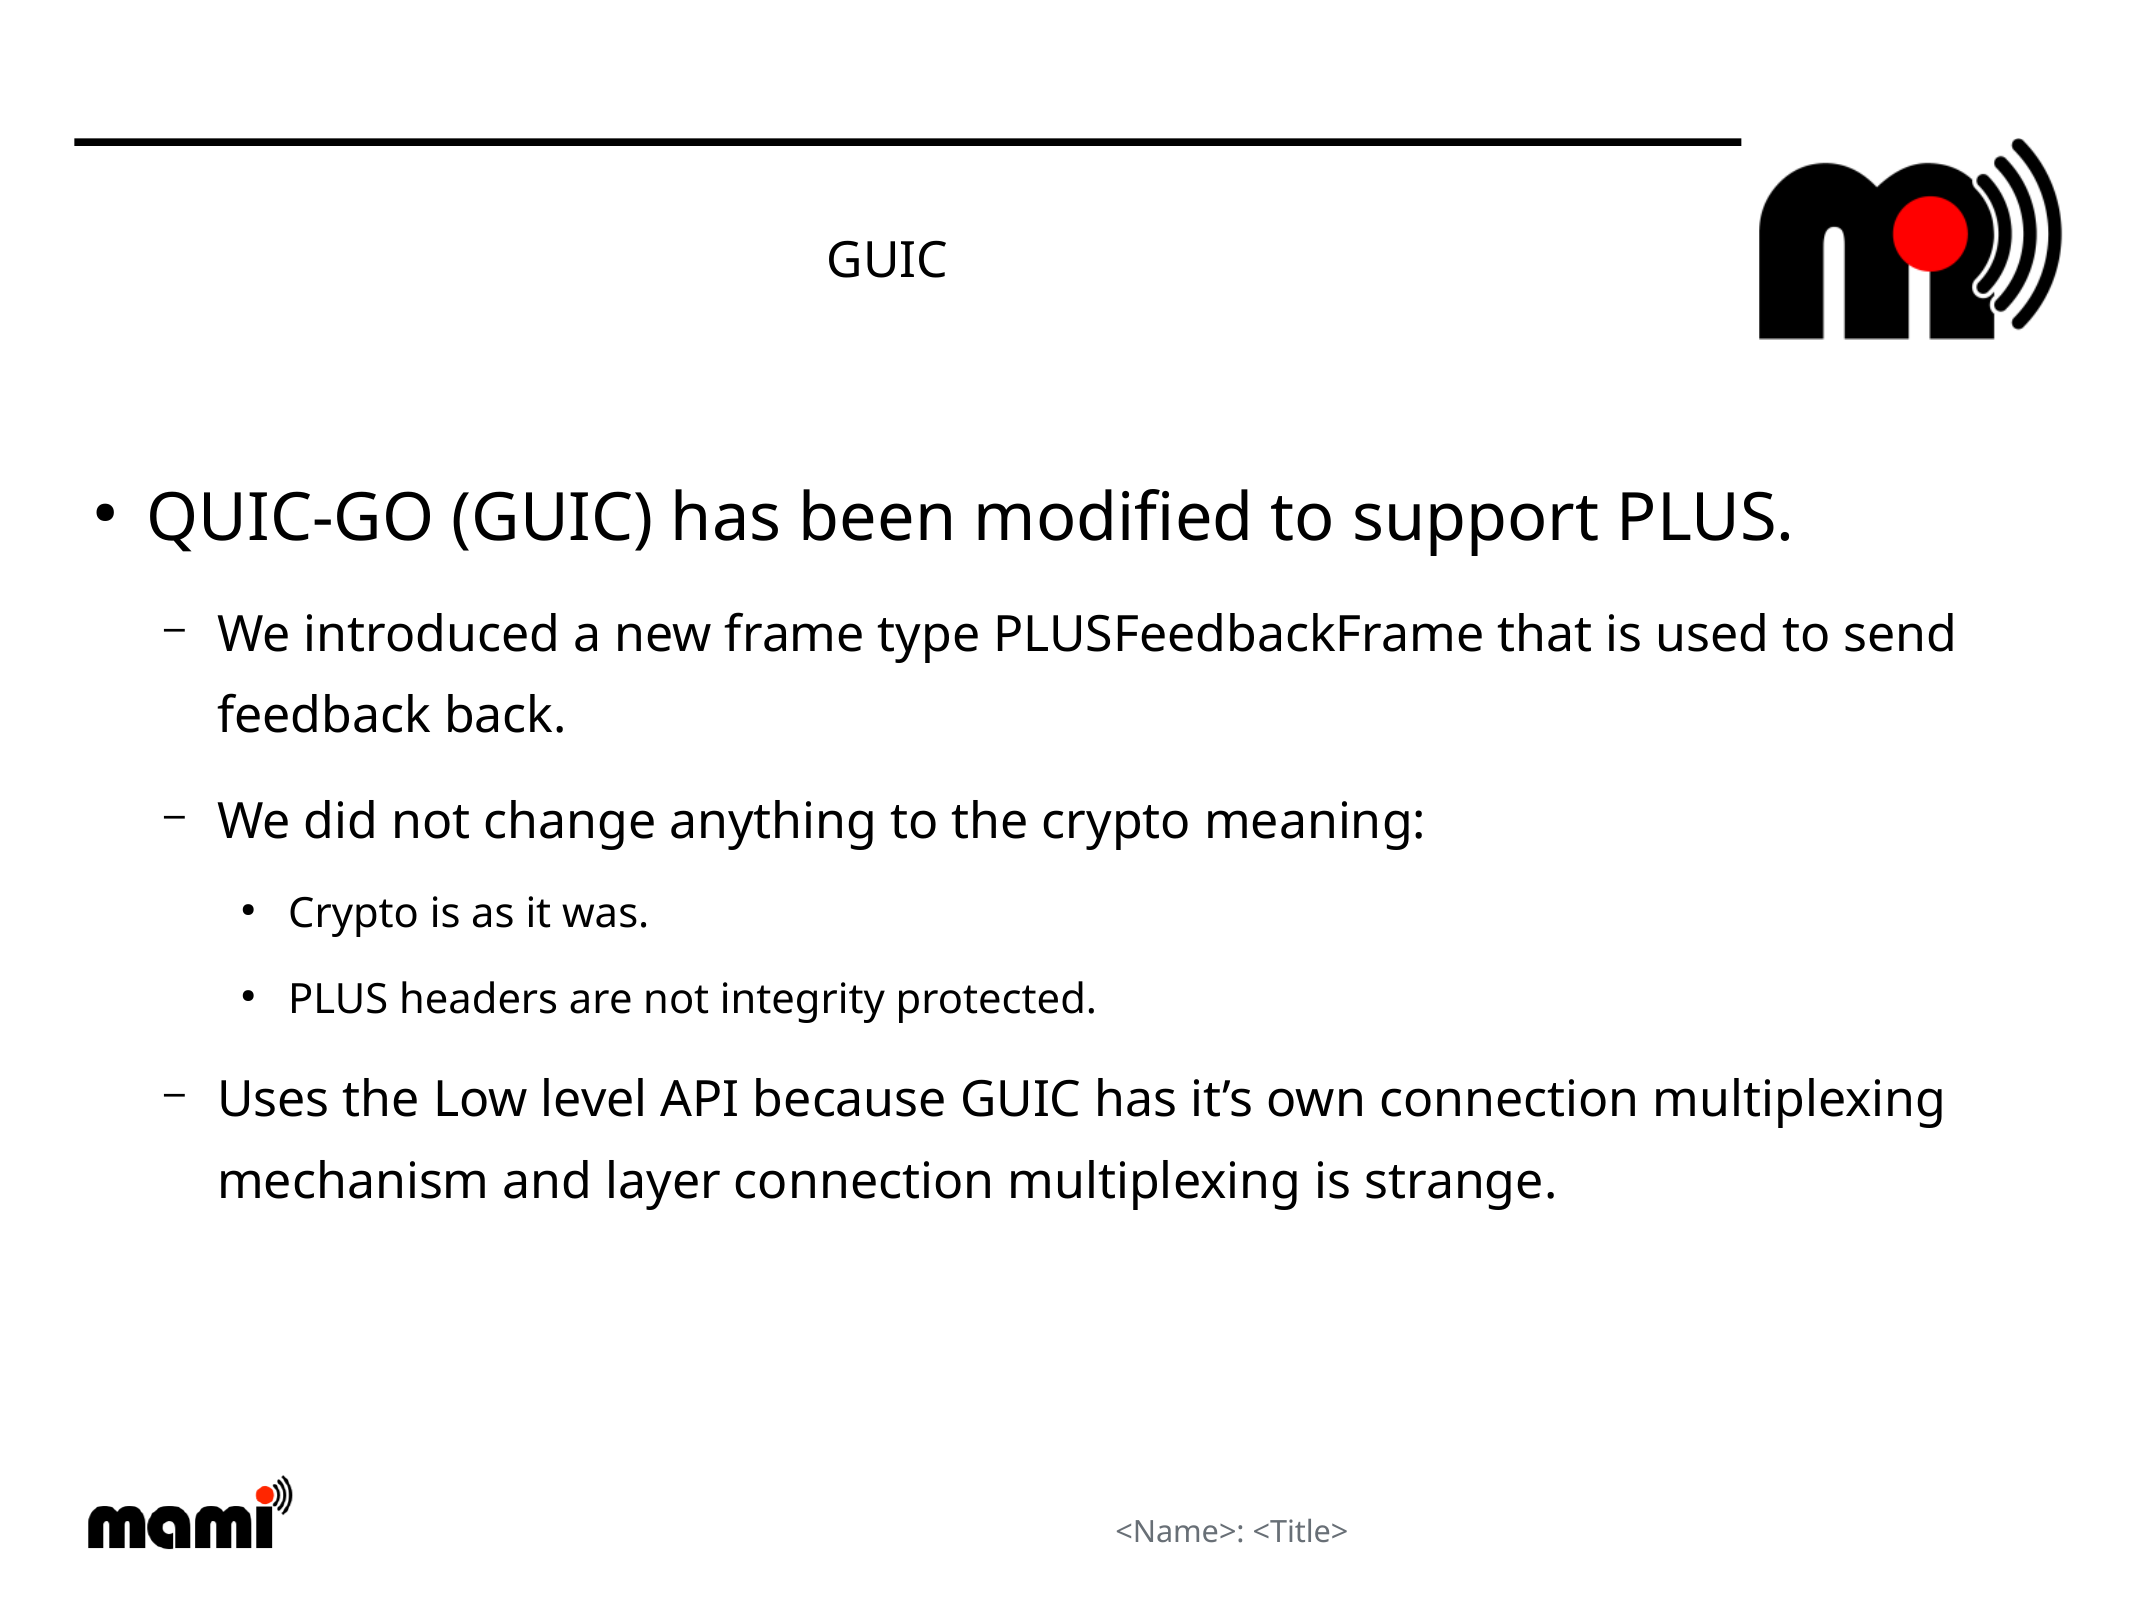

# GUIC
QUIC-GO (GUIC) has been modified to support PLUS.
We introduced a new frame type PLUSFeedbackFrame that is used to send feedback back.
We did not change anything to the crypto meaning:
Crypto is as it was.
PLUS headers are not integrity protected.
Uses the Low level API because GUIC has it’s own connection multiplexing mechanism and layer connection multiplexing is strange.